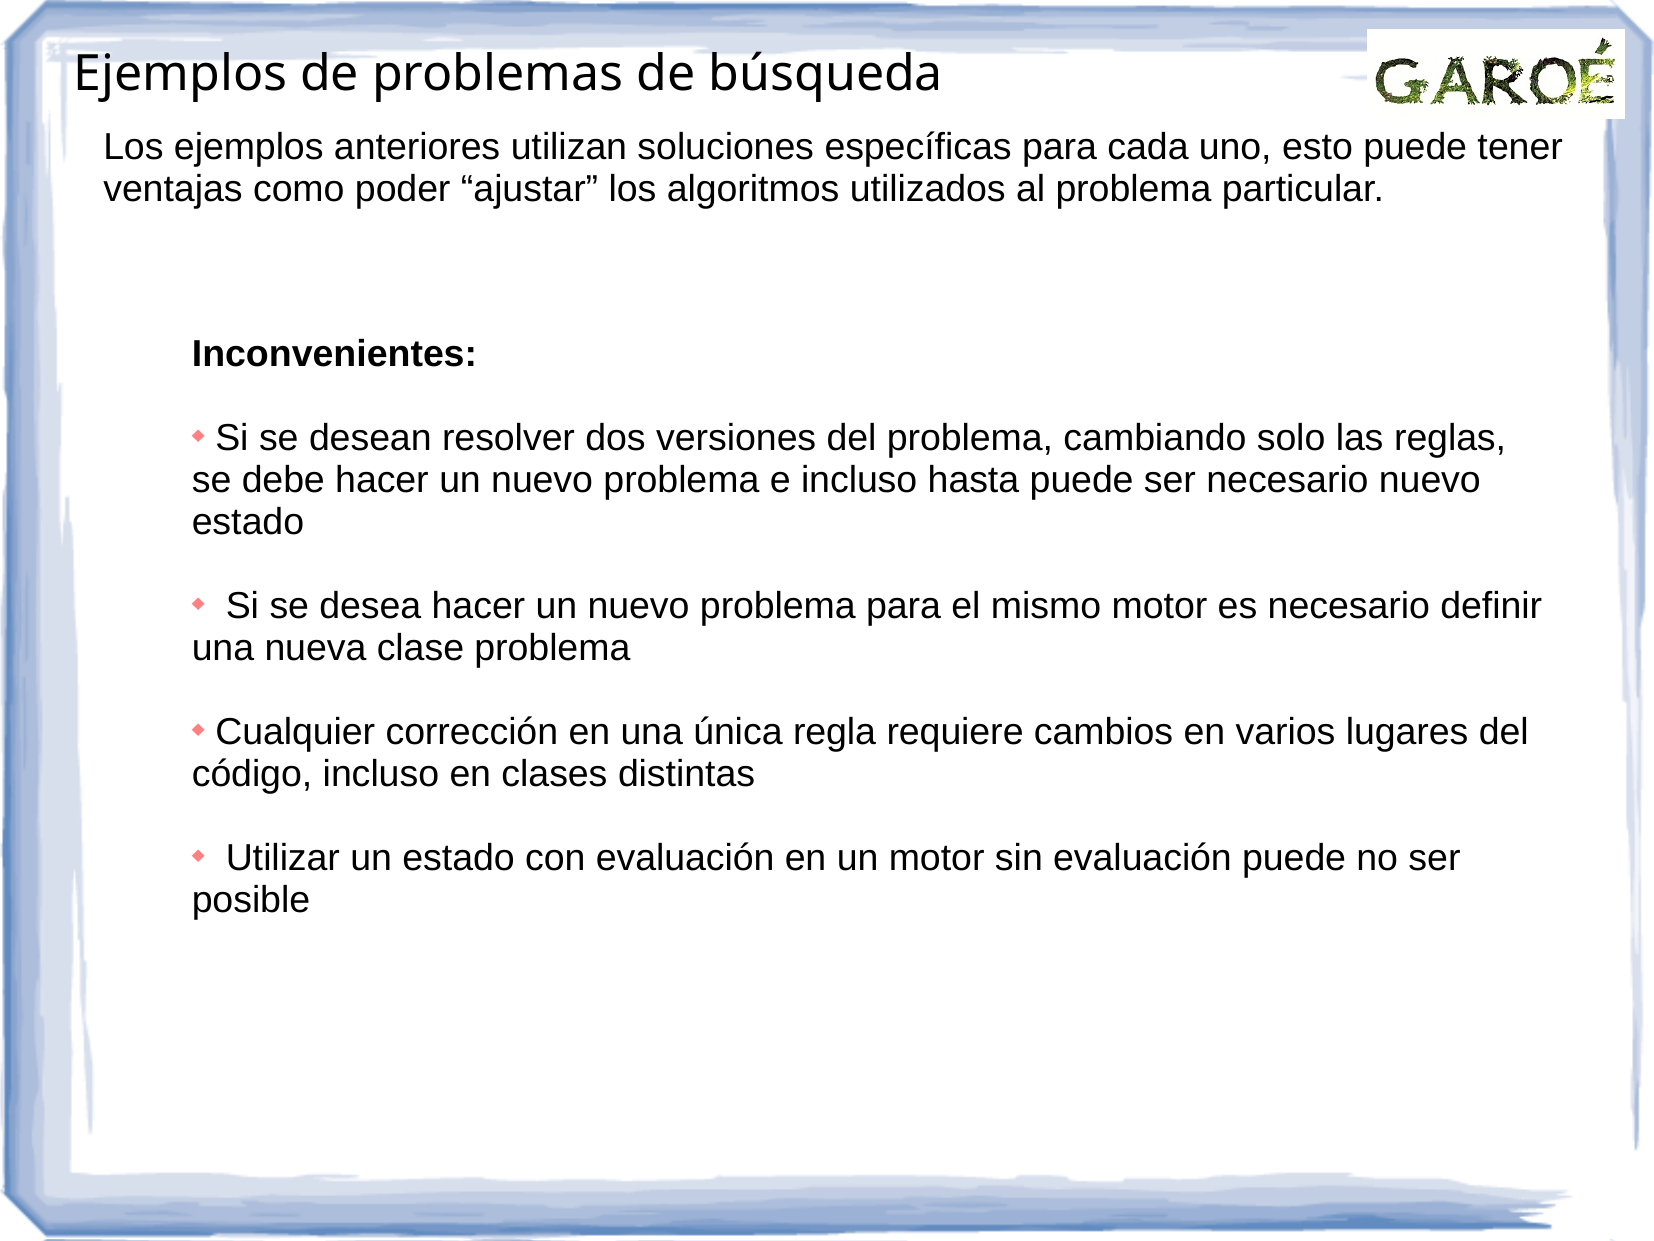

Ejemplos de problemas de búsqueda
Los ejemplos anteriores utilizan soluciones específicas para cada uno, esto puede tener ventajas como poder “ajustar” los algoritmos utilizados al problema particular.
Inconvenientes:
 Si se desean resolver dos versiones del problema, cambiando solo las reglas, se debe hacer un nuevo problema e incluso hasta puede ser necesario nuevo estado
 Si se desea hacer un nuevo problema para el mismo motor es necesario definir una nueva clase problema
 Cualquier corrección en una única regla requiere cambios en varios lugares del código, incluso en clases distintas
 Utilizar un estado con evaluación en un motor sin evaluación puede no ser posible